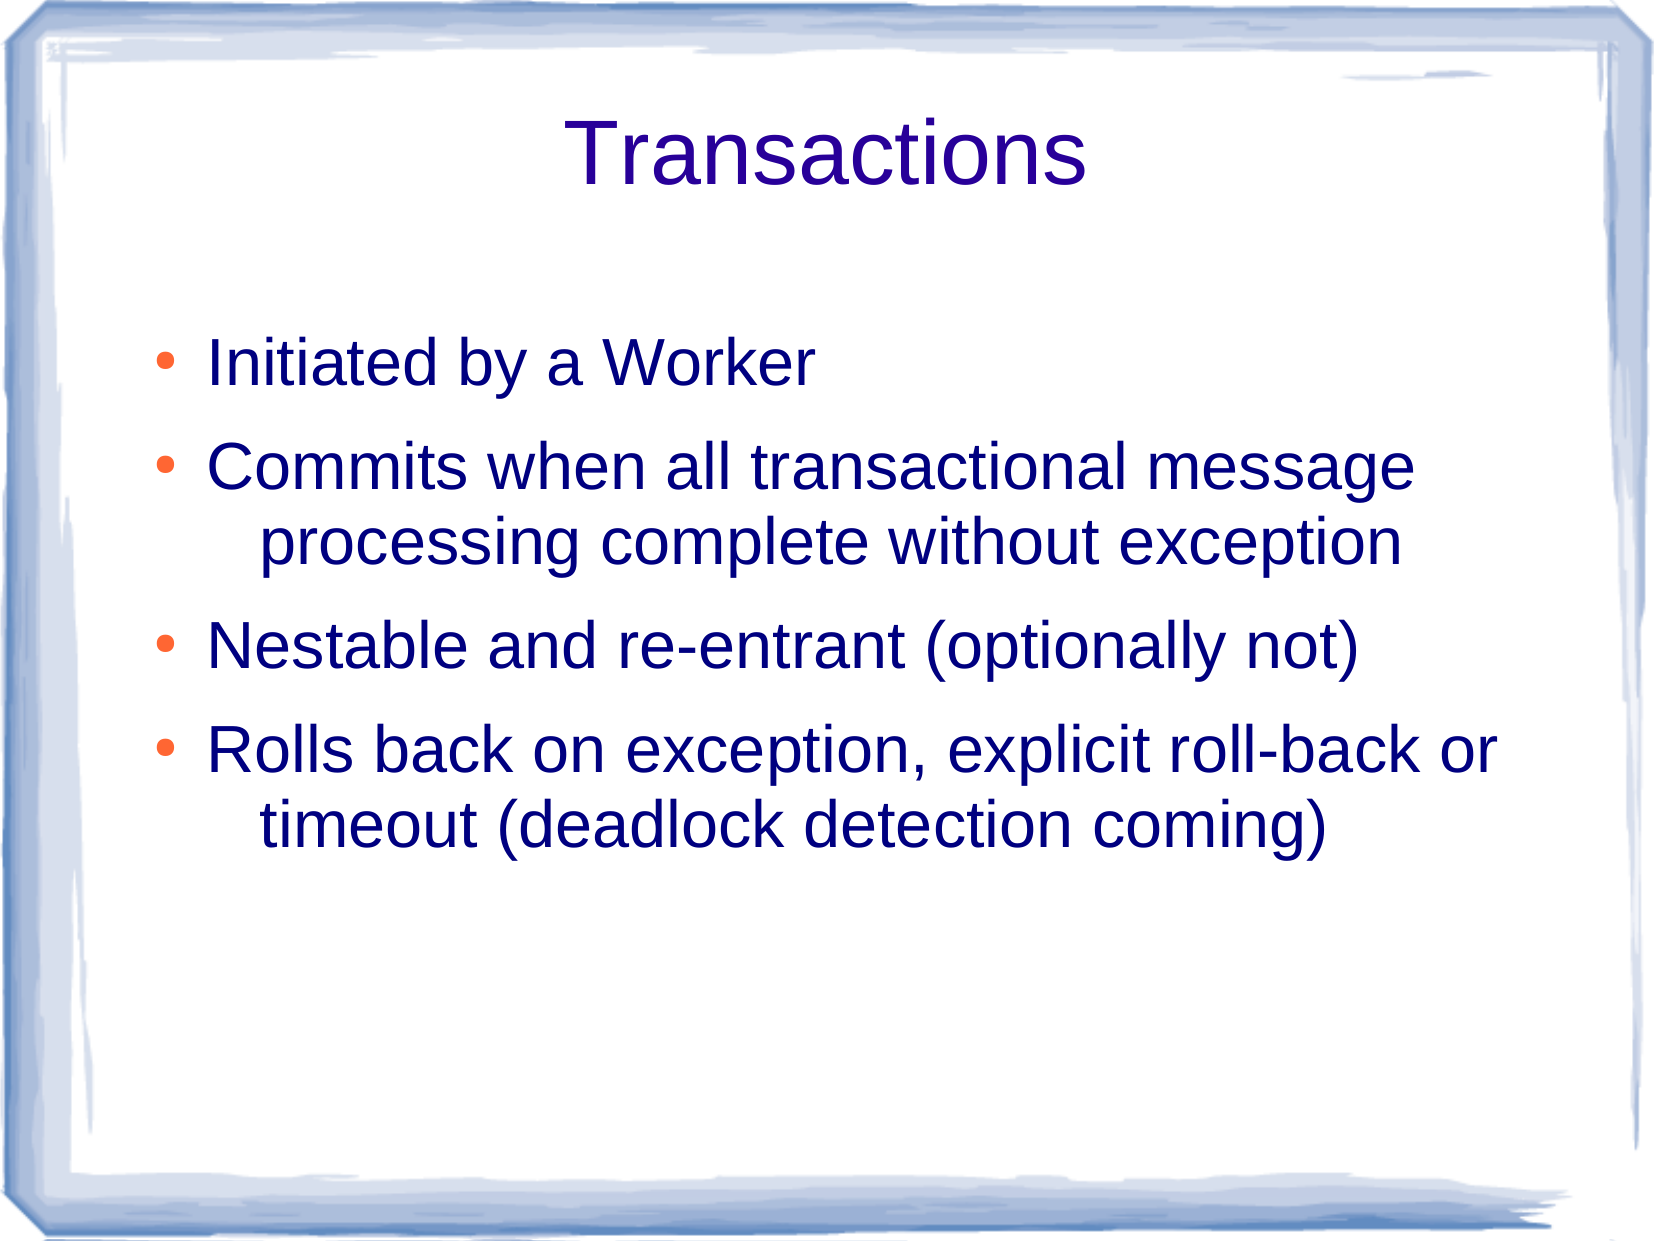

# Transactions
Initiated by a Worker
Commits when all transactional message processing complete without exception
Nestable and re-entrant (optionally not)
Rolls back on exception, explicit roll-back or timeout (deadlock detection coming)